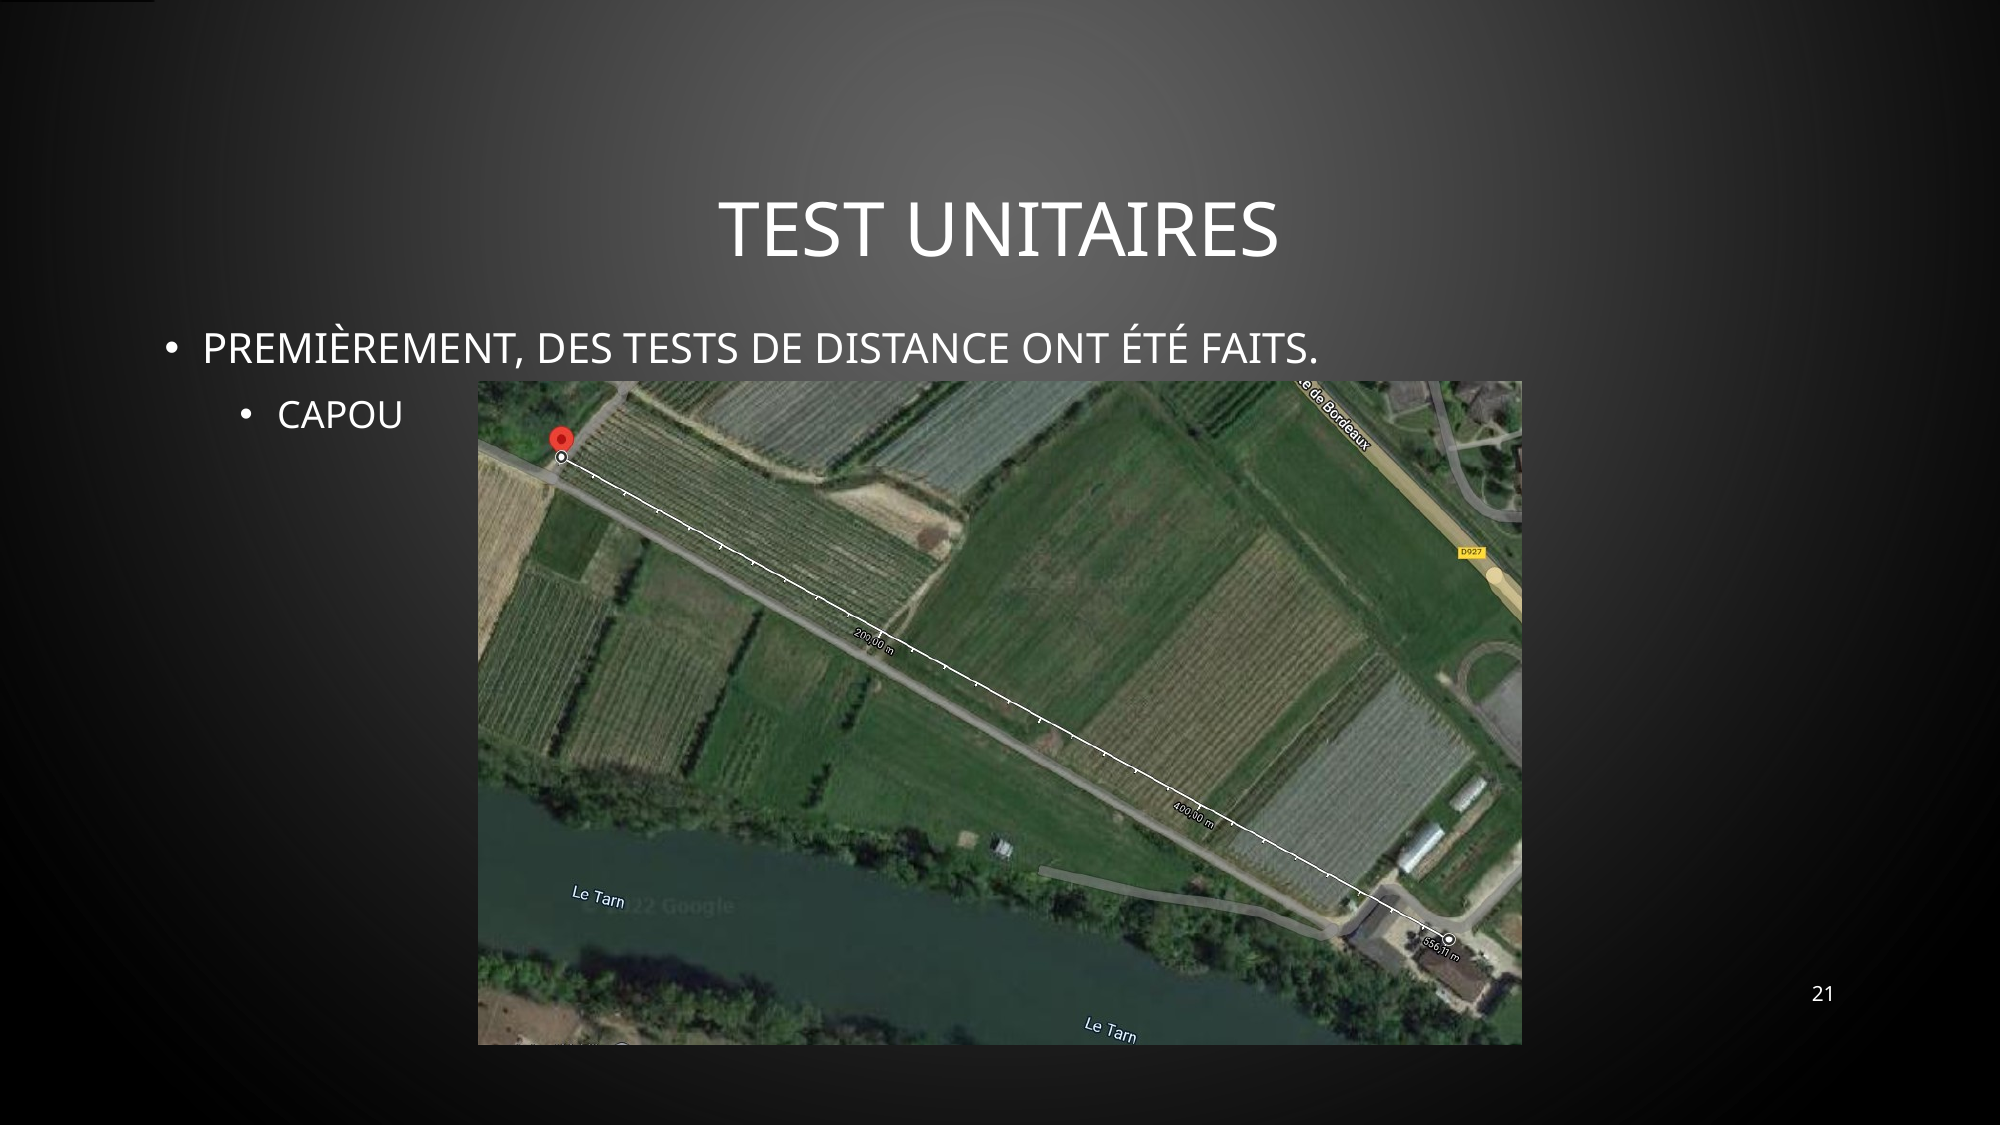

# Test unitaires
Premièrement, des tests de distance ont été faits.
Capou
21